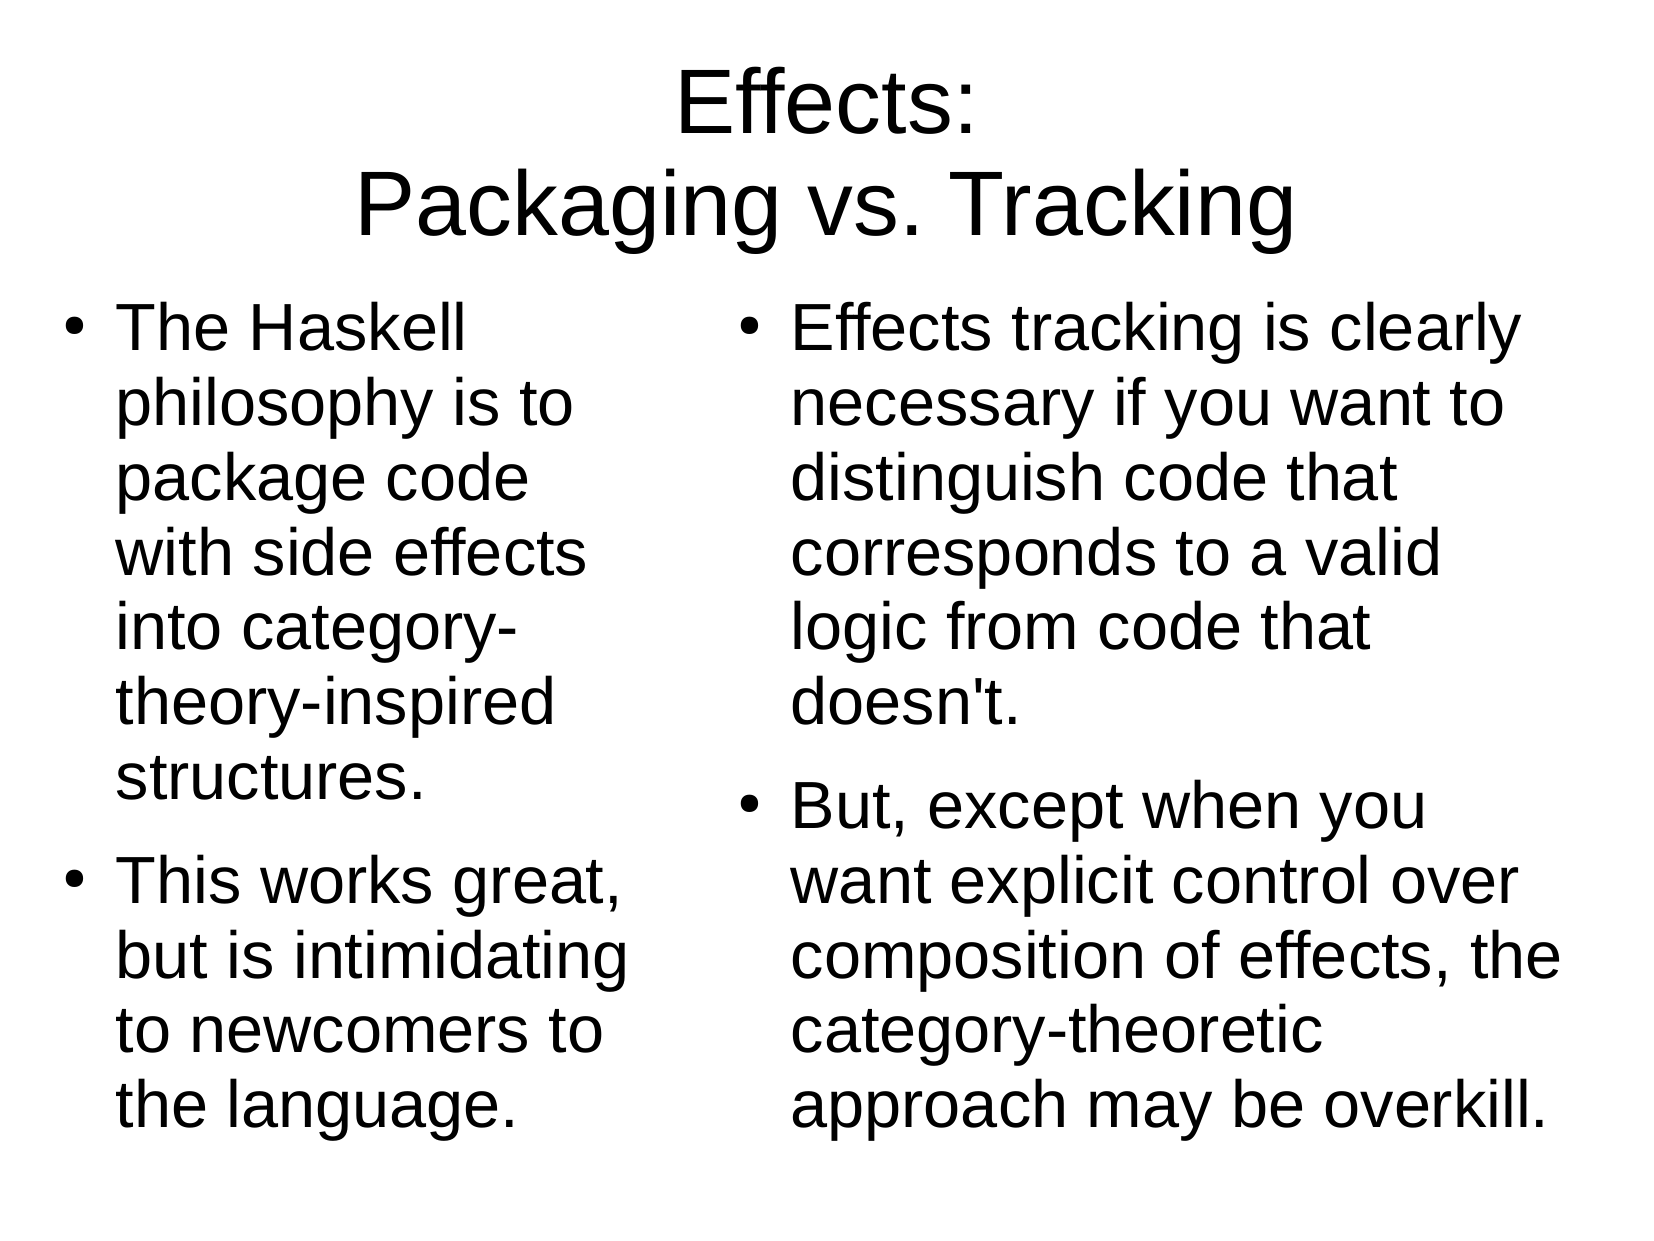

# Effects: Packaging vs. Tracking
The Haskell philosophy is to package code with side effects into category-theory-inspired structures.
This works great, but is intimidating to newcomers to the language.
Effects tracking is clearly necessary if you want to distinguish code that corresponds to a valid logic from code that doesn't.
But, except when you want explicit control over composition of effects, the category-theoretic approach may be overkill.